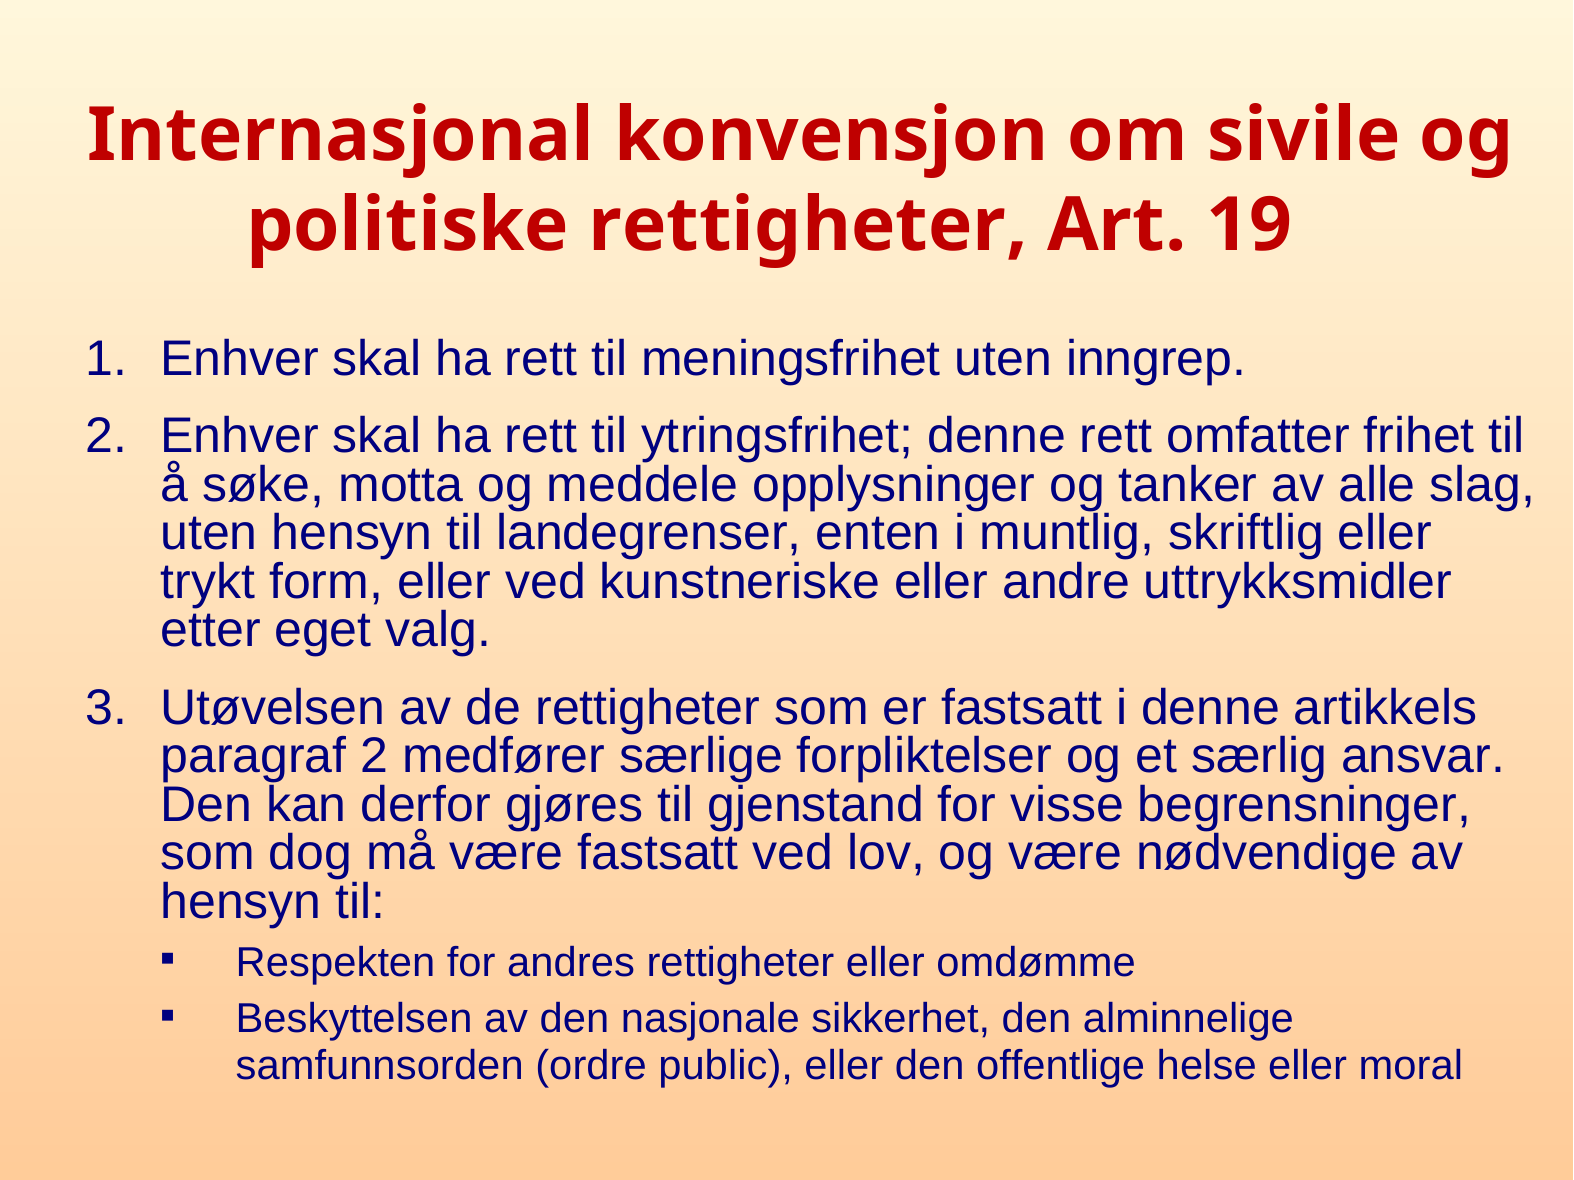

# Internasjonal konvensjon om sivile og politiske rettigheter, Art. 19
Enhver skal ha rett til meningsfrihet uten inngrep.
Enhver skal ha rett til ytringsfrihet; denne rett omfatter frihet til å søke, motta og meddele opplysninger og tanker av alle slag, uten hensyn til landegrenser, enten i muntlig, skriftlig eller trykt form, eller ved kunstneriske eller andre uttrykksmidler etter eget valg.
Utøvelsen av de rettigheter som er fastsatt i denne artikkels paragraf 2 medfører særlige forpliktelser og et særlig ansvar. Den kan derfor gjøres til gjenstand for visse begrensninger, som dog må være fastsatt ved lov, og være nødvendige av hensyn til:
Respekten for andres rettigheter eller omdømme
Beskyttelsen av den nasjonale sikkerhet, den alminnelige samfunnsorden (ordre public), eller den offentlige helse eller moral